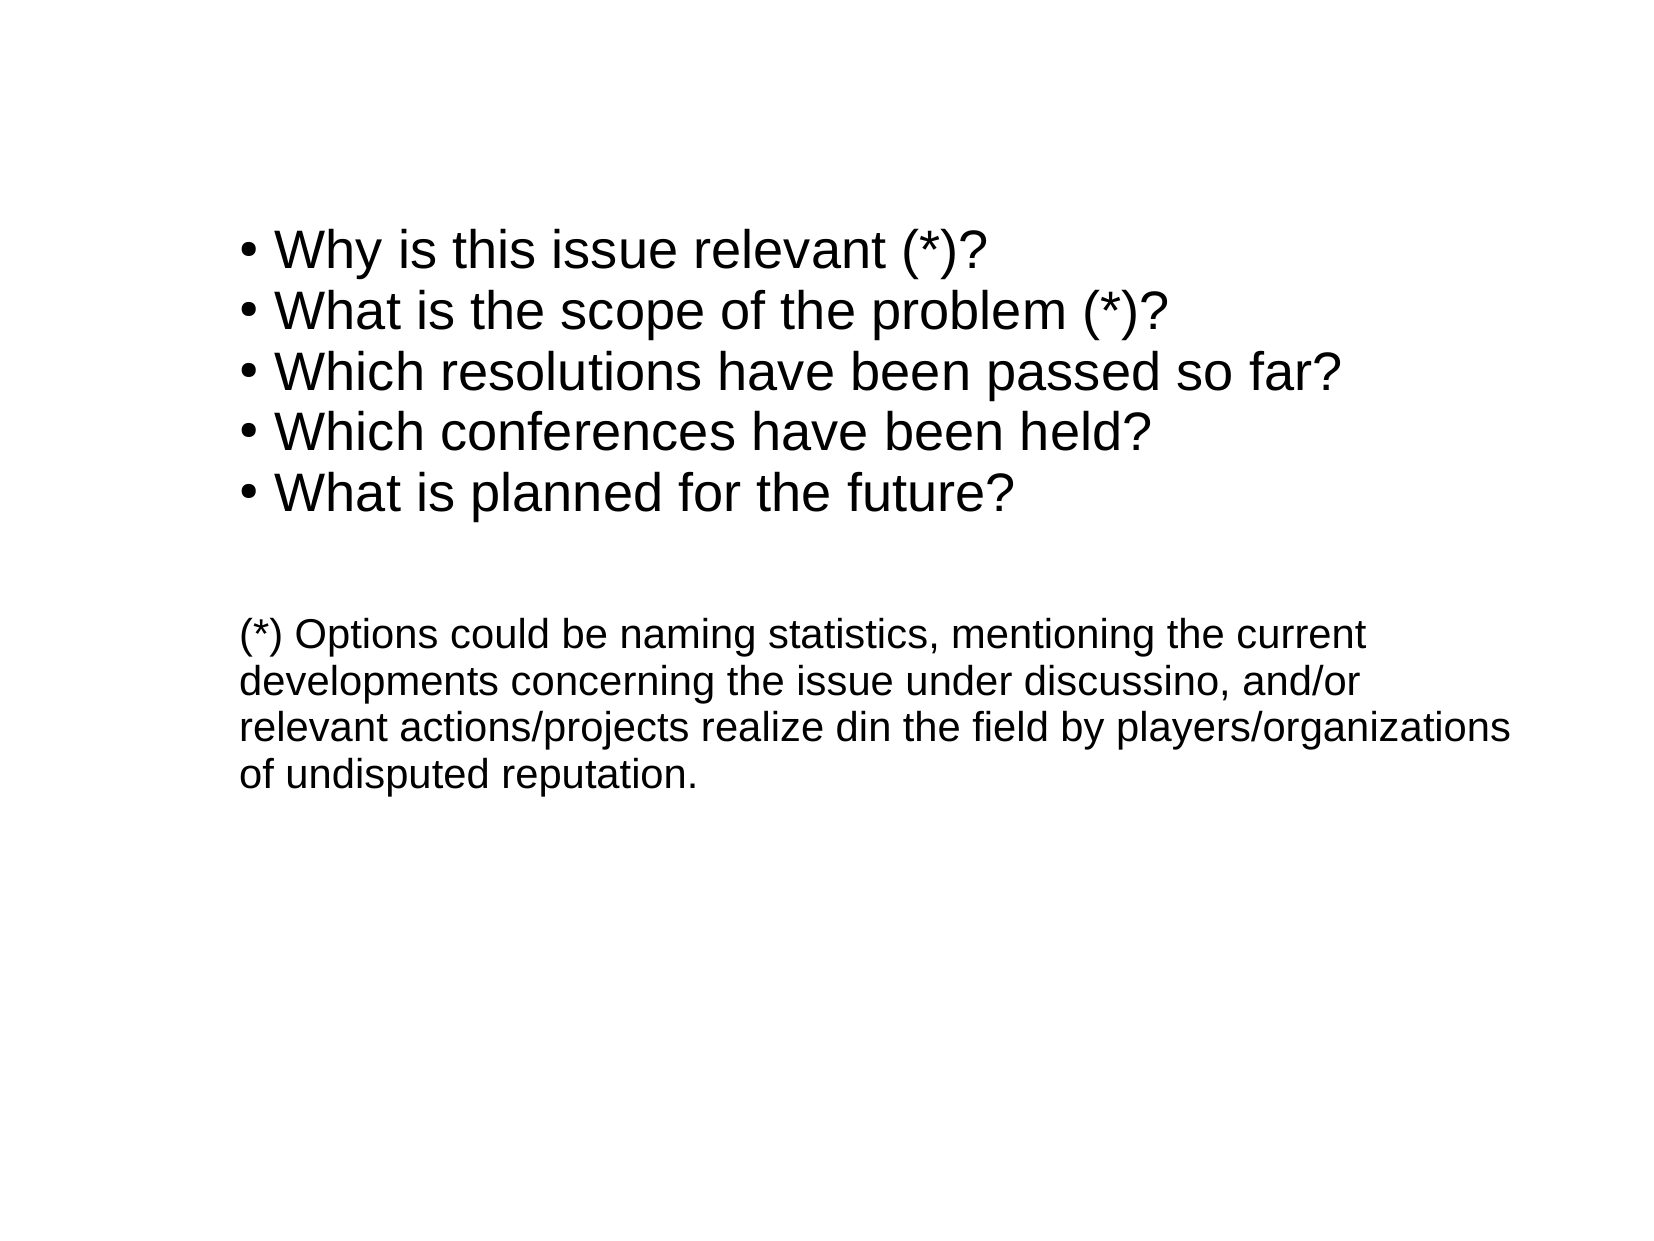

Why is this issue relevant (*)?
What is the scope of the problem (*)?
Which resolutions have been passed so far?
Which conferences have been held?
What is planned for the future?
(*) Options could be naming statistics, mentioning the current developments concerning the issue under discussino, and/or relevant actions/projects realize din the field by players/organizations of undisputed reputation.